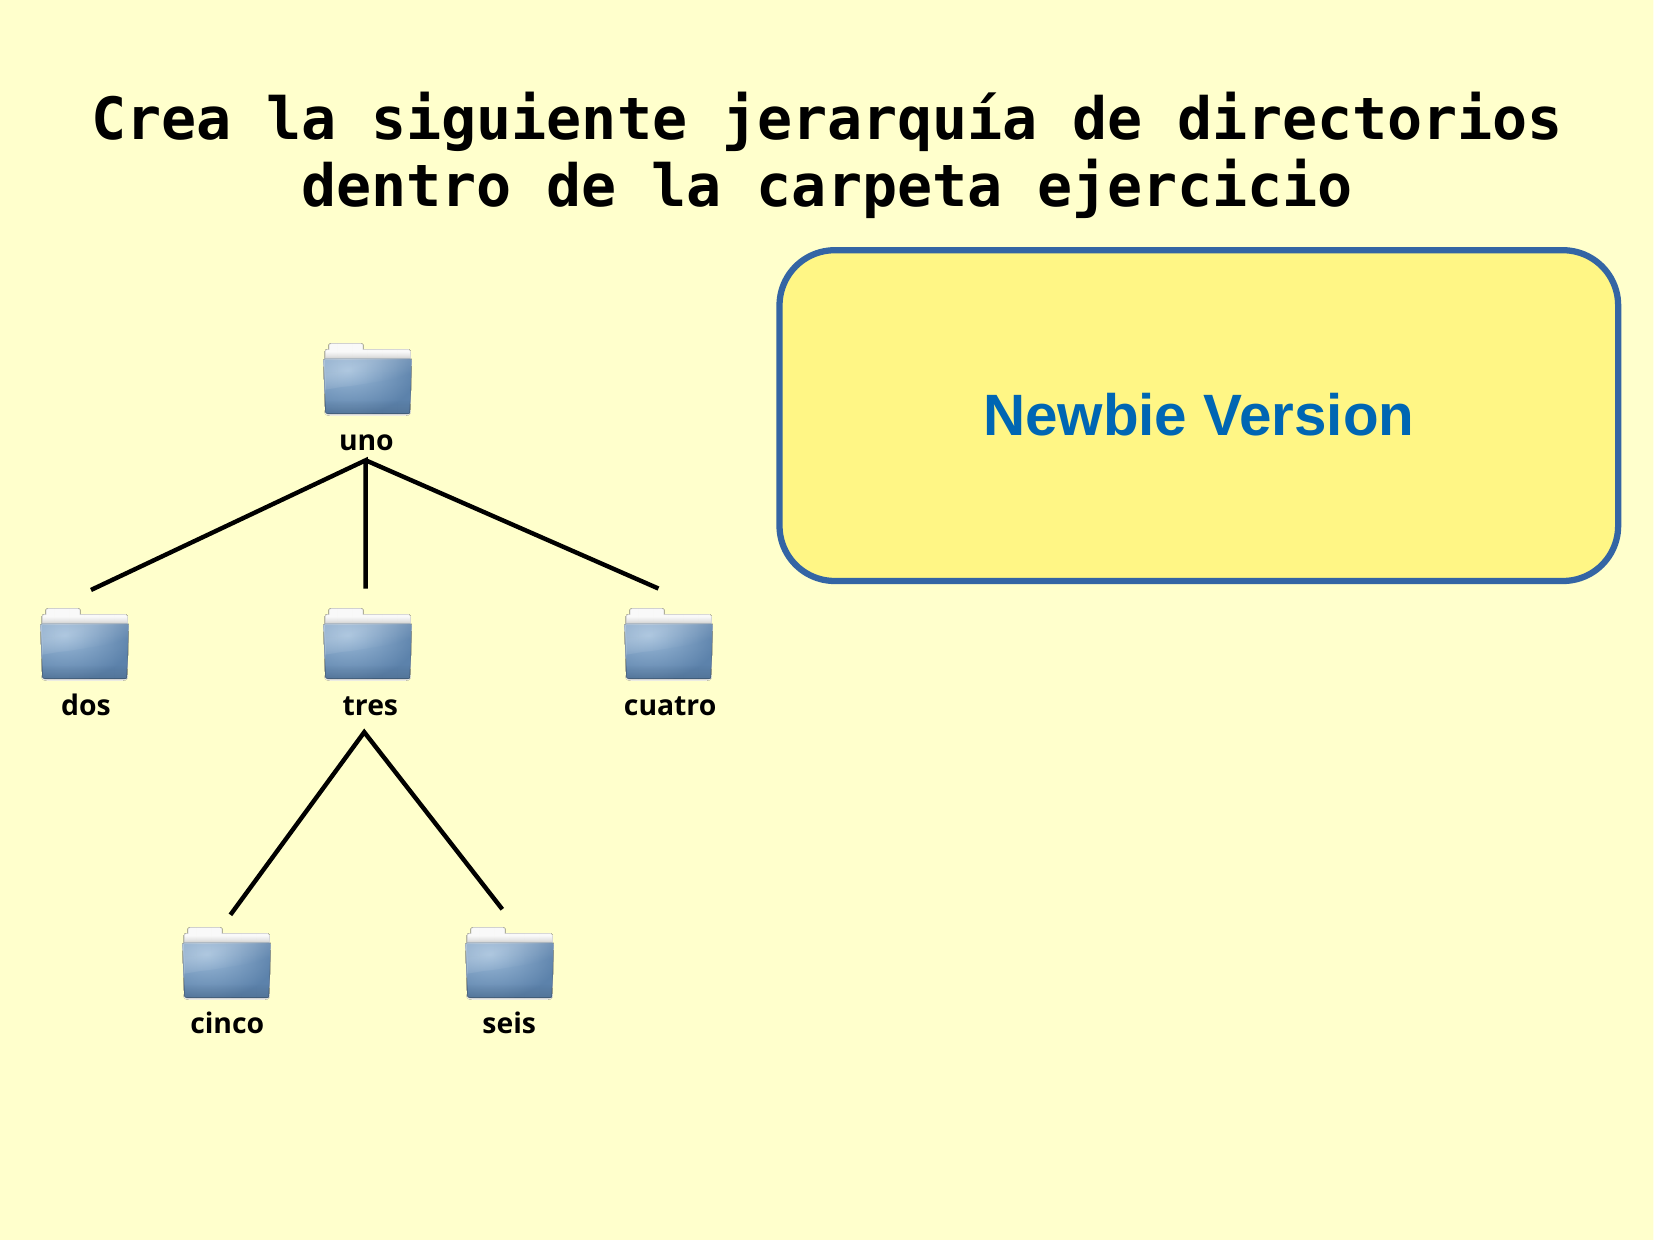

# Crea la siguiente jerarquía de directorios dentro de la carpeta ejercicio
Newbie Version
cd
cd Documentos/ejercicio